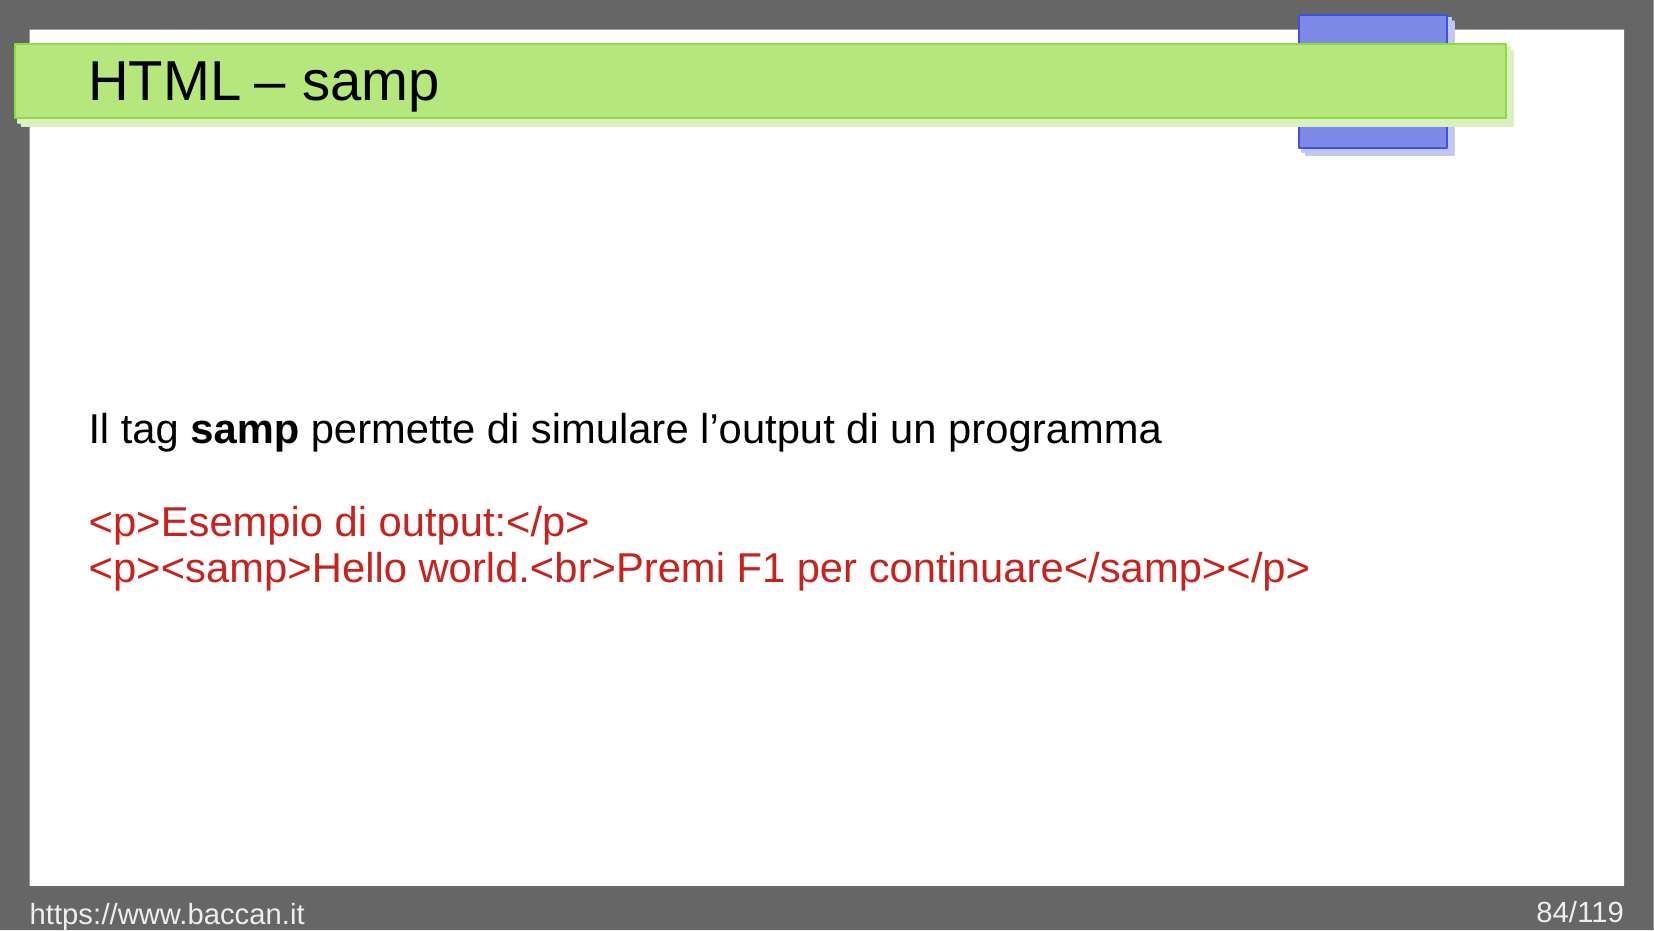

# HTML – samp
Il tag samp permette di simulare l’output di un programma
<p>Esempio di output:</p>
<p><samp>Hello world.<br>Premi F1 per continuare</samp></p>
84
https://www.baccan.it